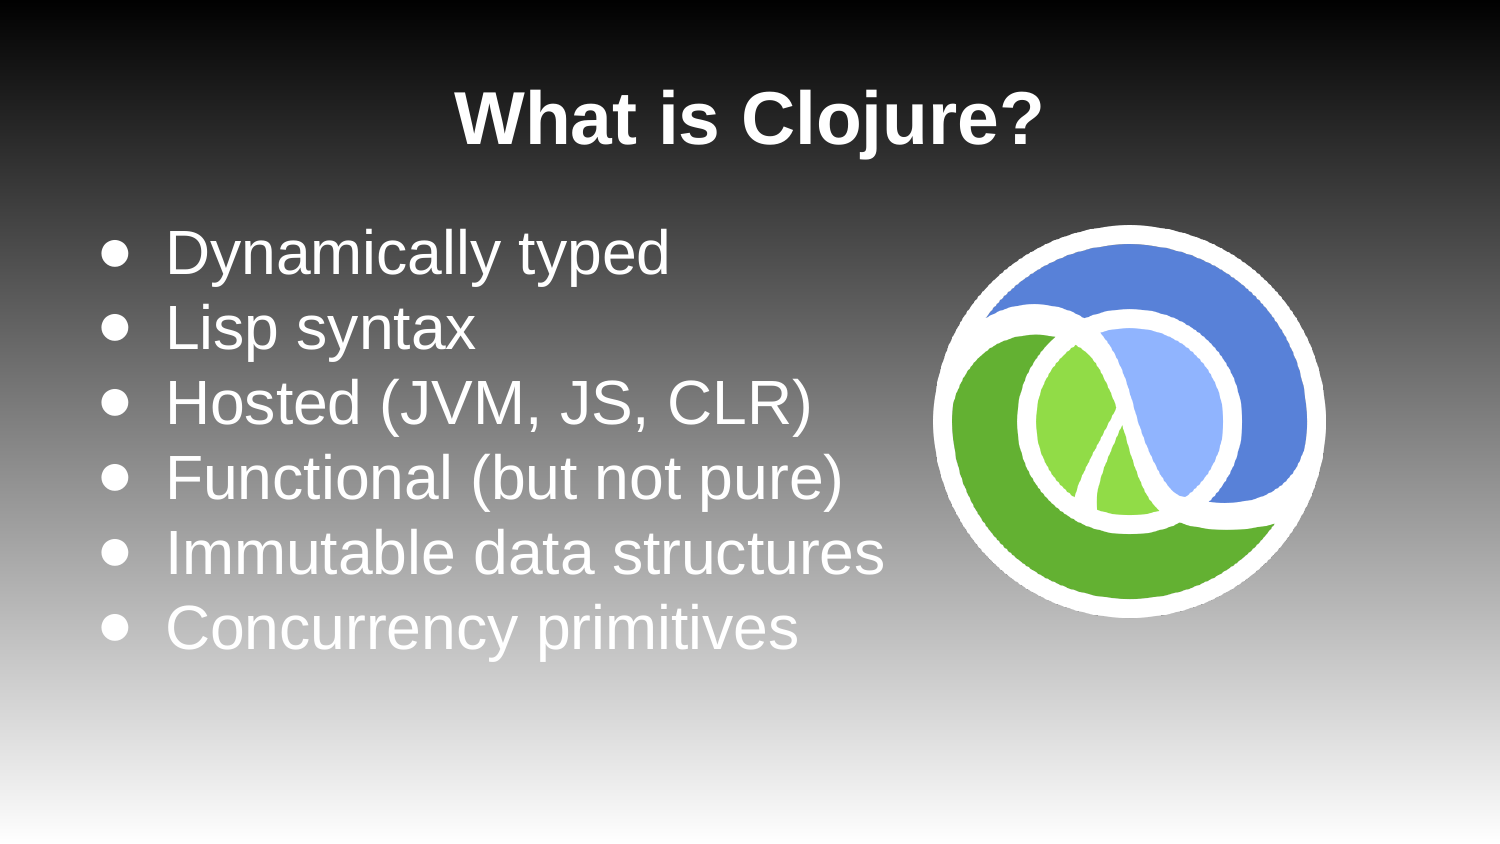

What is Clojure?
# Dynamically typed
Lisp syntax
Hosted (JVM, JS, CLR)
Functional (but not pure)
Immutable data structures
Concurrency primitives